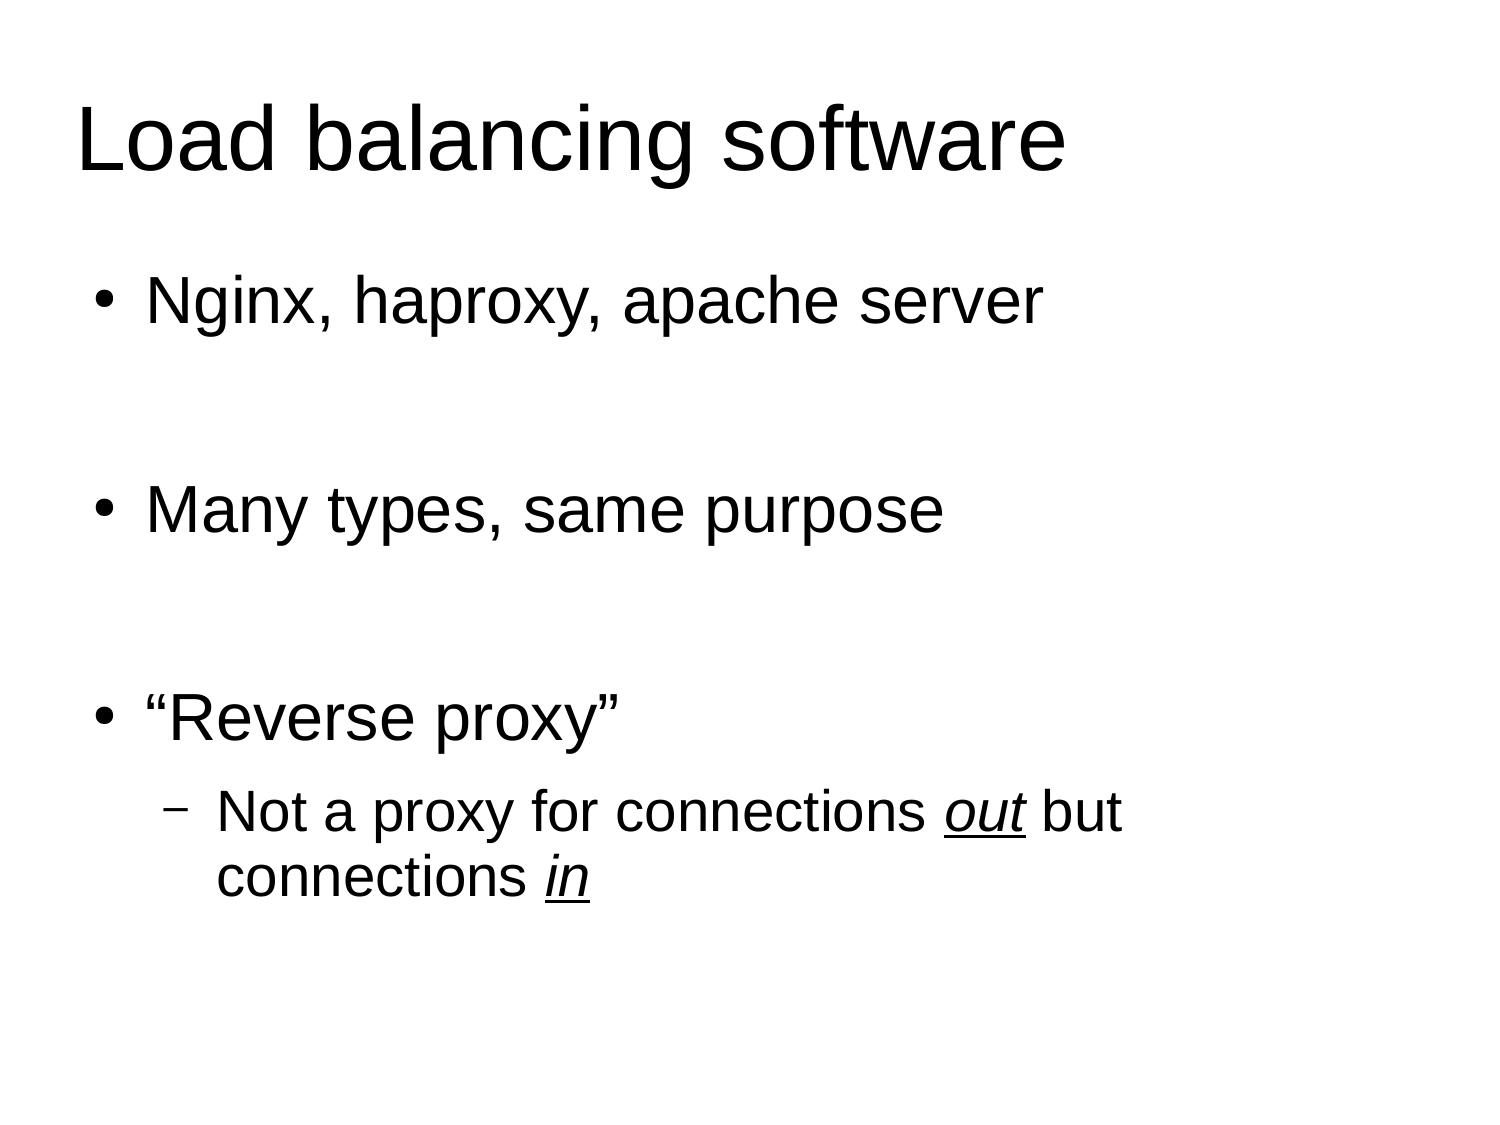

# Load balancing software
Nginx, haproxy, apache server
Many types, same purpose
“Reverse proxy”
Not a proxy for connections out but connections in